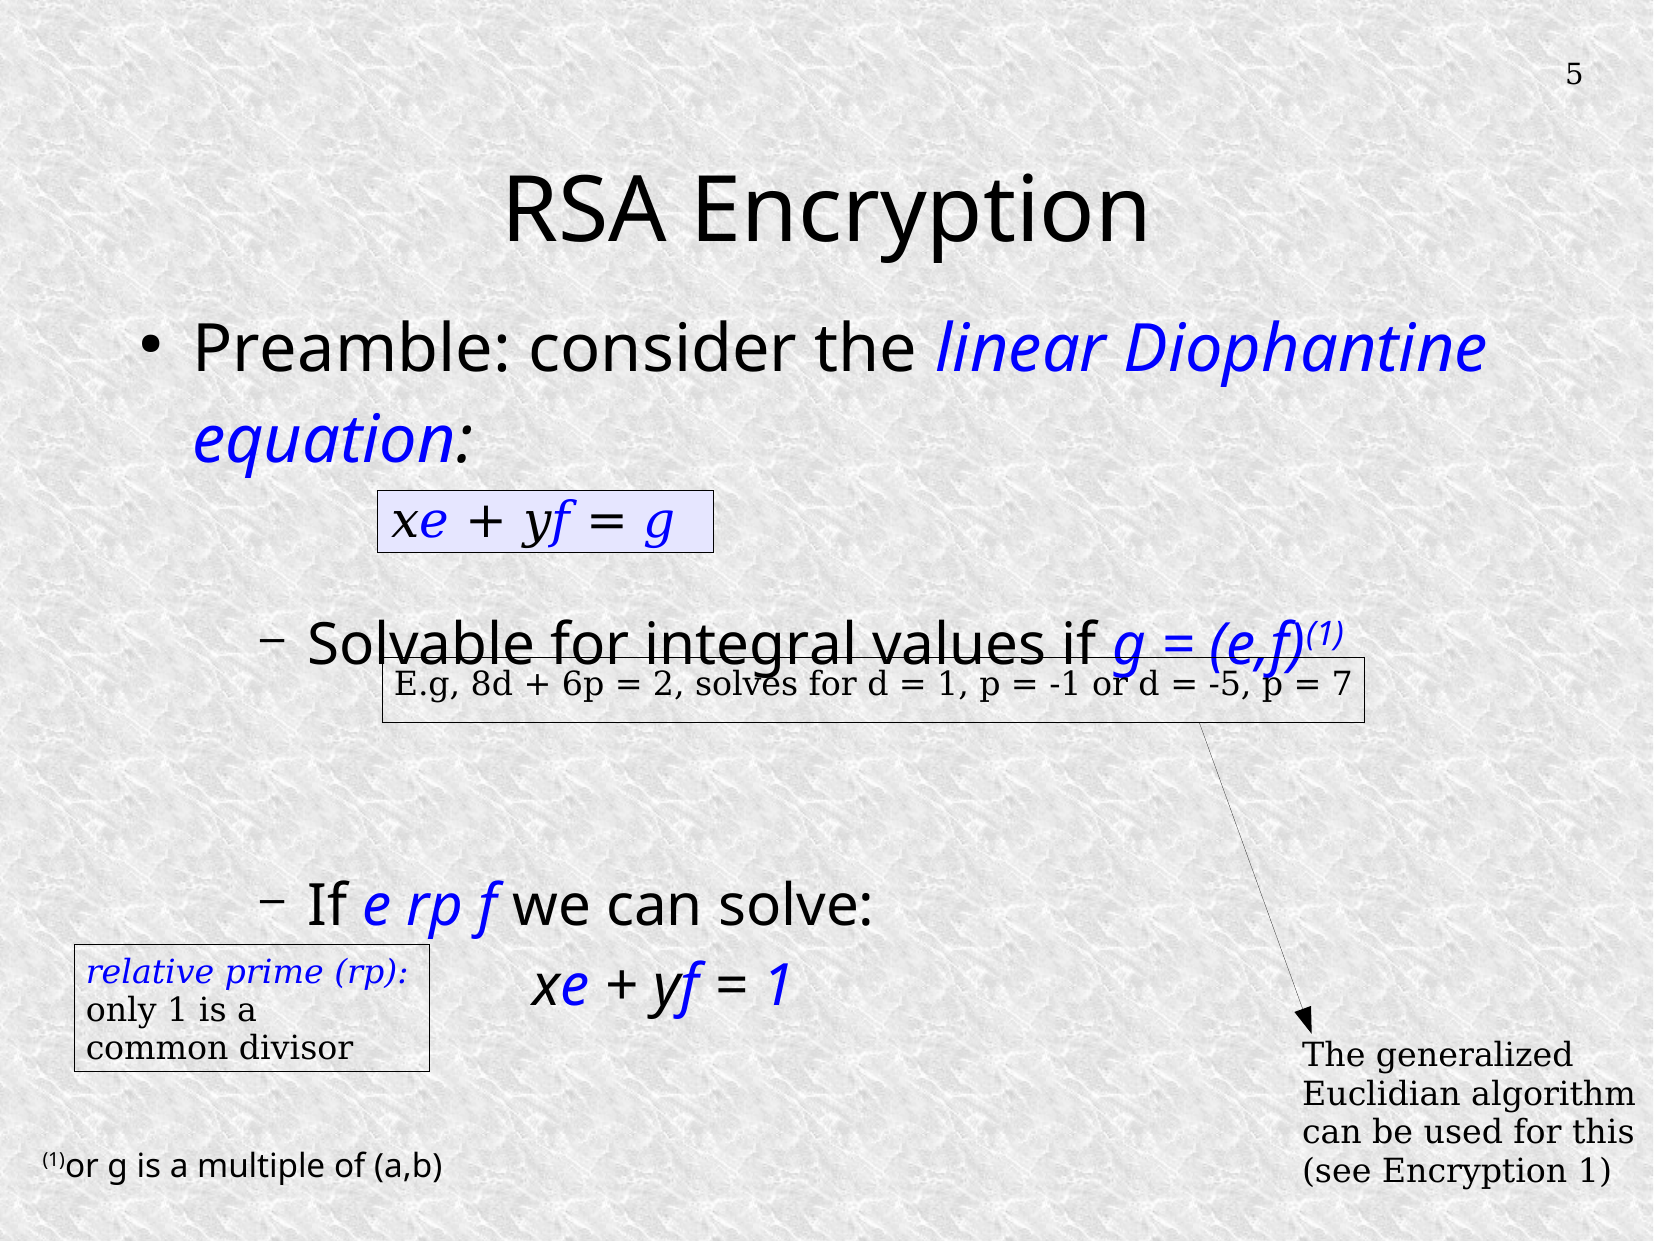

5
# RSA Encryption
Preamble: consider the linear Diophantine equation:
Solvable for integral values if g = (e,f)(1)
If e rp f we can solve:
			xe + yf = 1
xe + yf = g
E.g, 8d + 6p = 2, solves for d = 1, p = -1 or d = -5, p = 7
relative prime (rp):
only 1 is a
common divisor
The generalized
Euclidian algorithm
can be used for this
(see Encryption 1)
(1)or g is a multiple of (a,b)